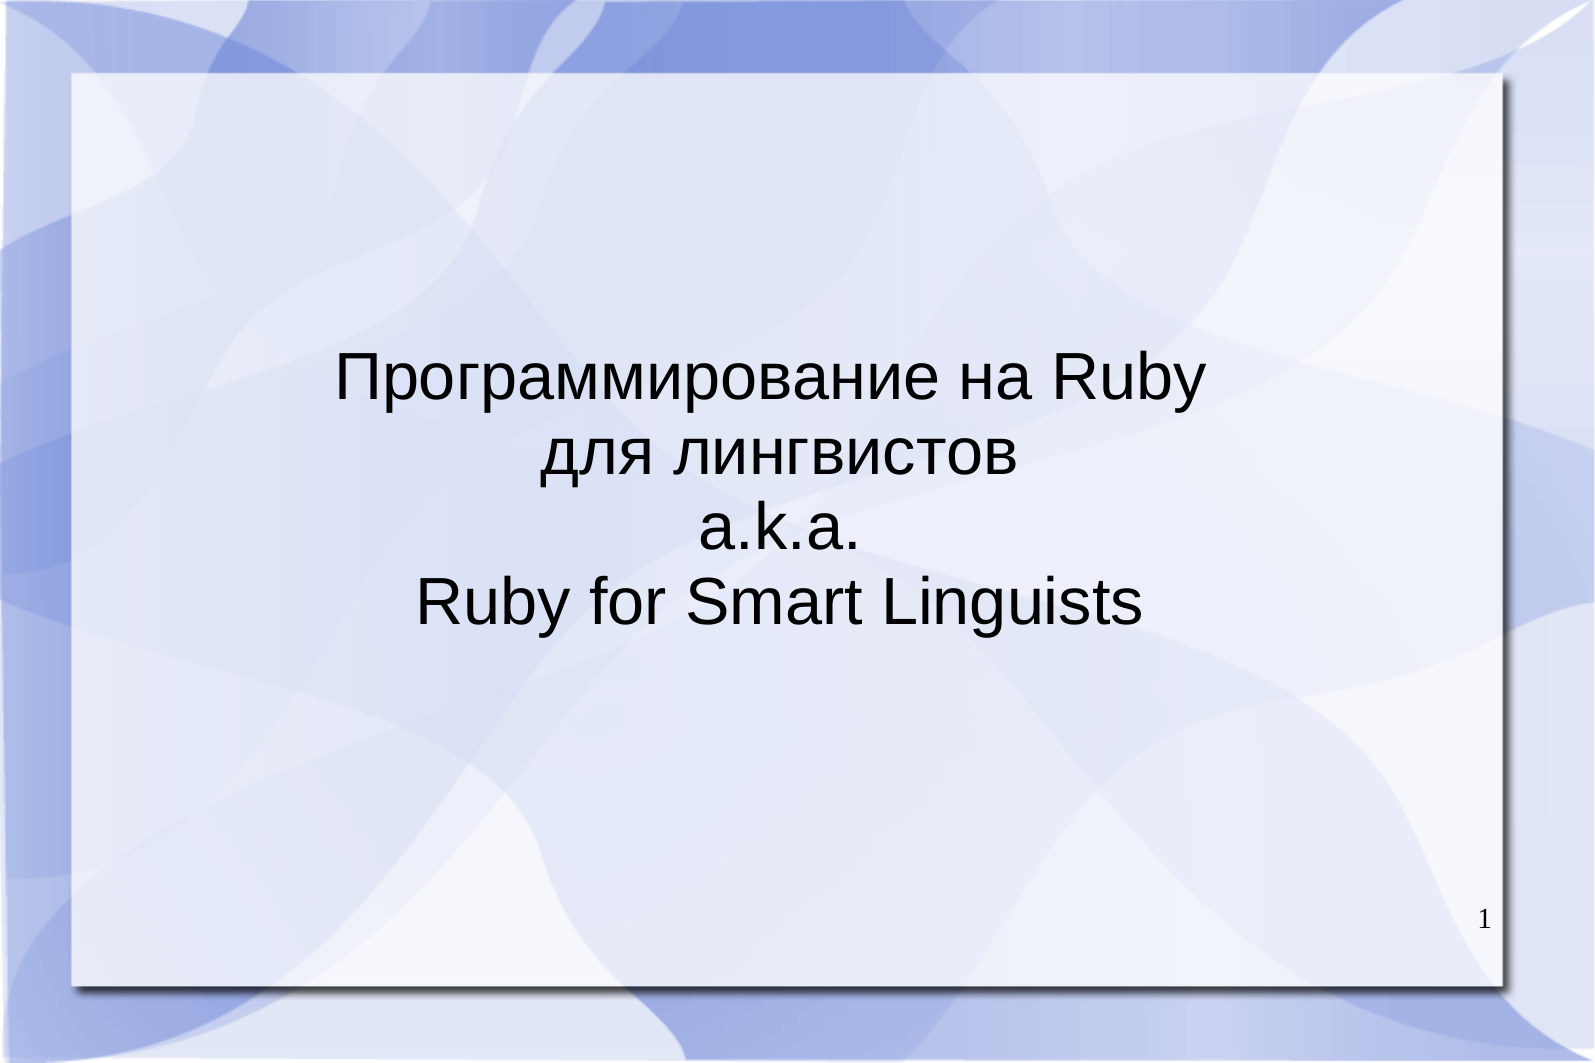

# Программирование на Ruby
для лингвистов
a.k.a.
Ruby for Smart Linguists
1